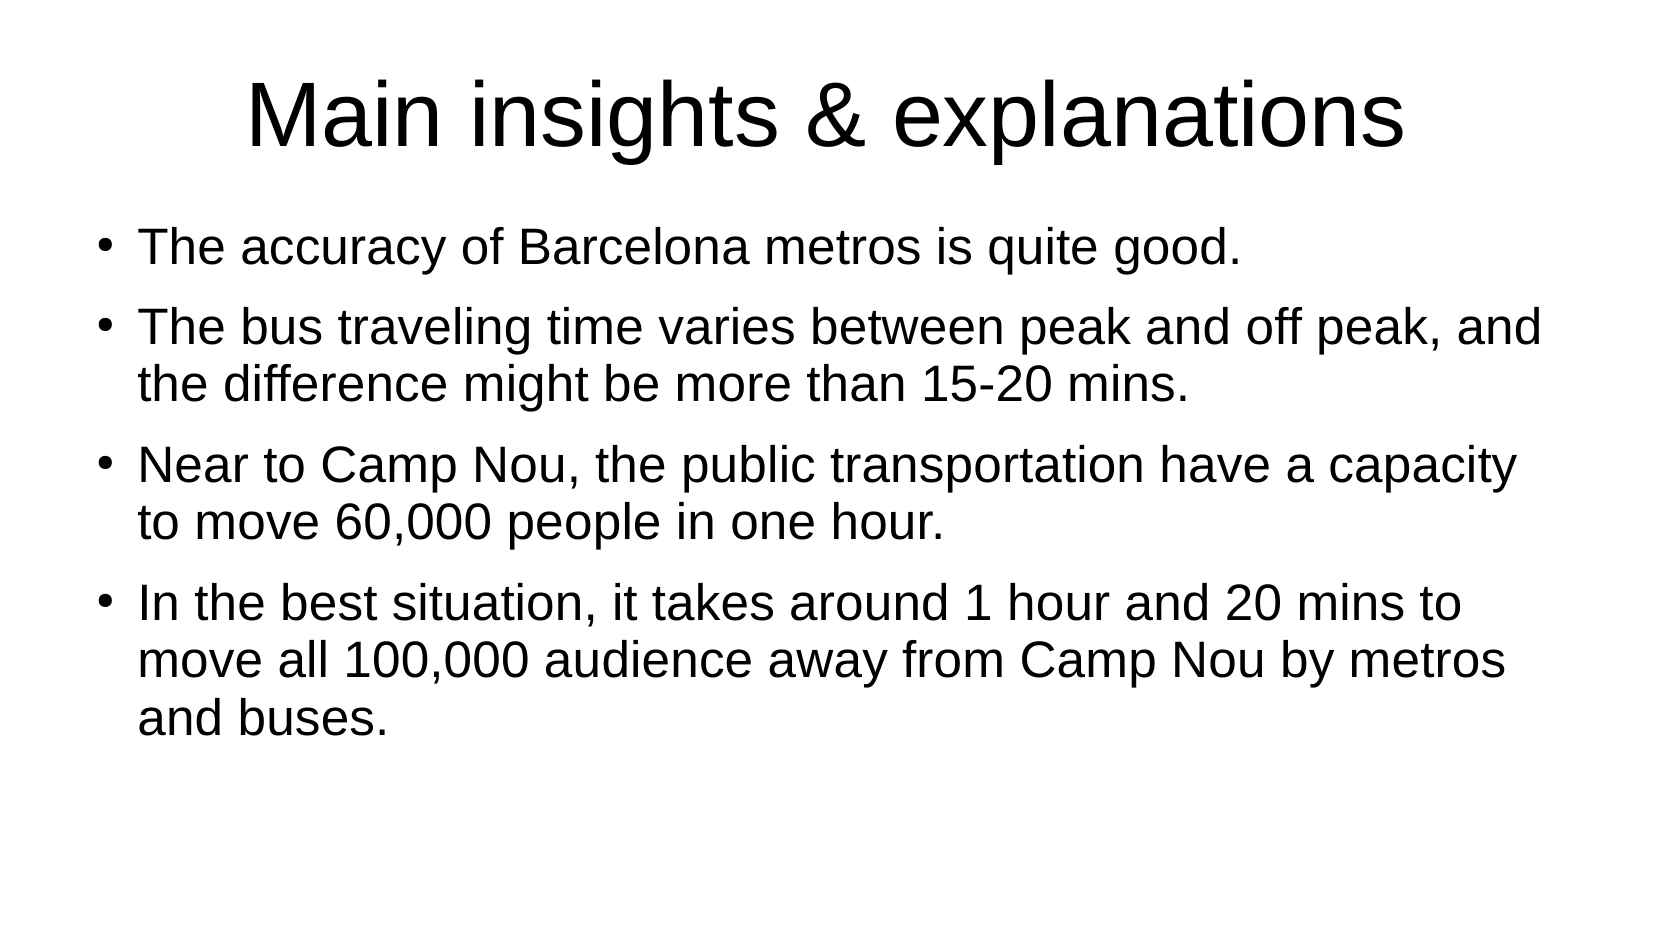

# Main insights & explanations
The accuracy of Barcelona metros is quite good.
The bus traveling time varies between peak and off peak, and the difference might be more than 15-20 mins.
Near to Camp Nou, the public transportation have a capacity to move 60,000 people in one hour.
In the best situation, it takes around 1 hour and 20 mins to move all 100,000 audience away from Camp Nou by metros and buses.